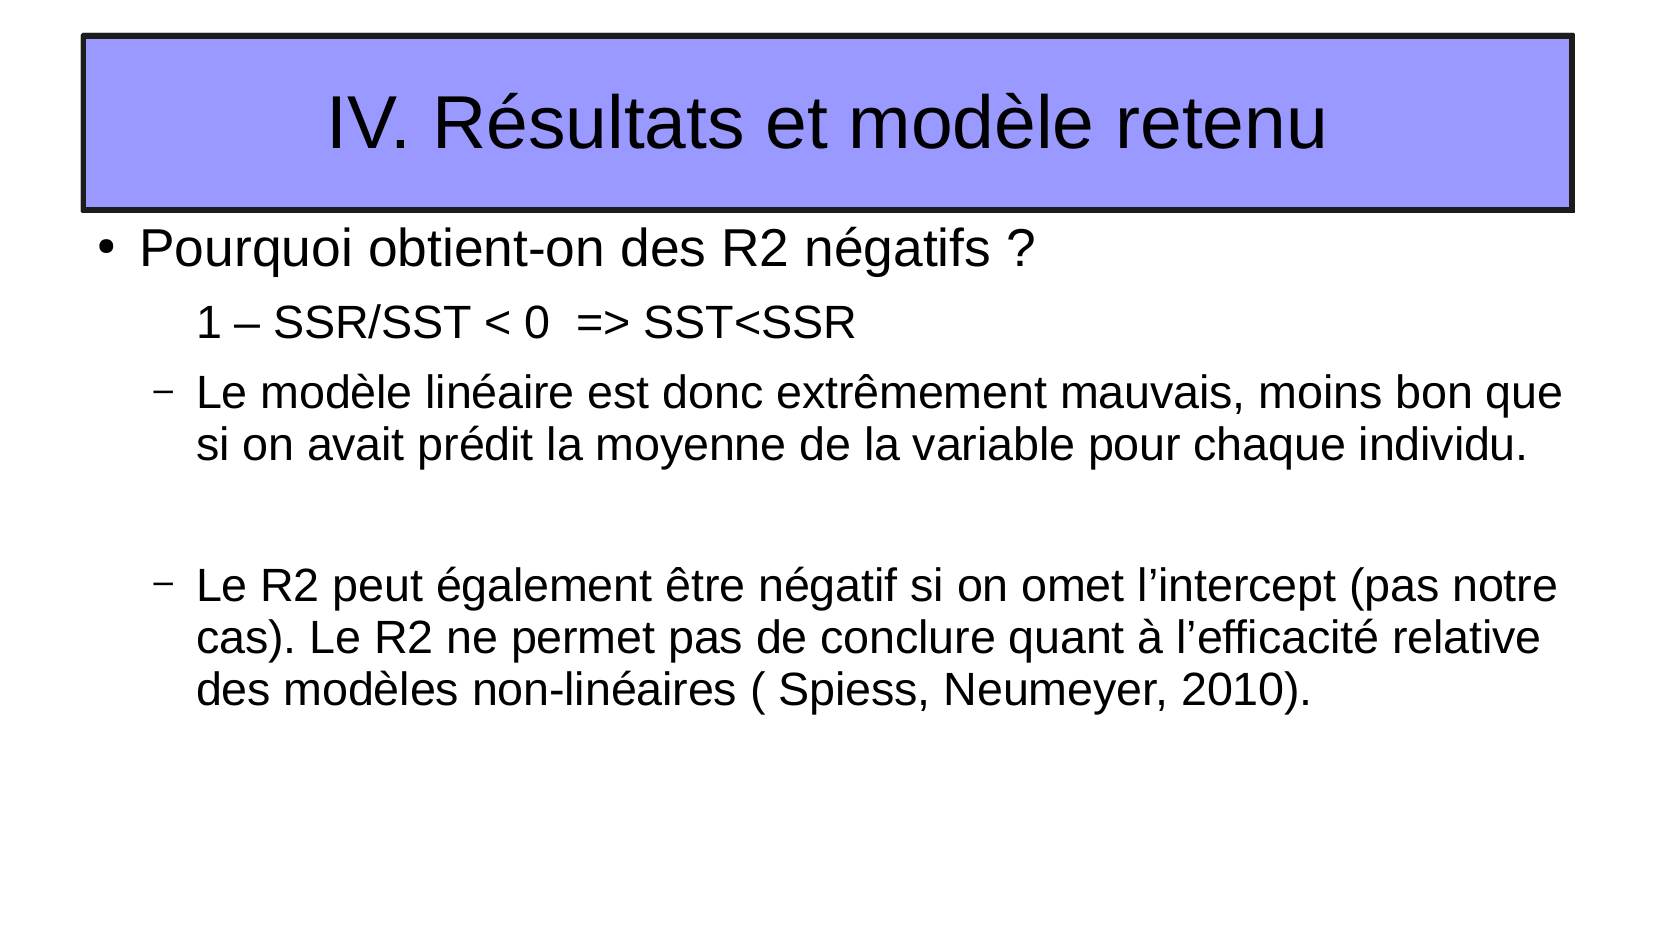

IV. Résultats et modèle retenu
#
Pourquoi obtient-on des R2 négatifs ?
1 – SSR/SST < 0 => SST<SSR
Le modèle linéaire est donc extrêmement mauvais, moins bon que si on avait prédit la moyenne de la variable pour chaque individu.
Le R2 peut également être négatif si on omet l’intercept (pas notre cas). Le R2 ne permet pas de conclure quant à l’efficacité relative des modèles non-linéaires ( Spiess, Neumeyer, 2010).